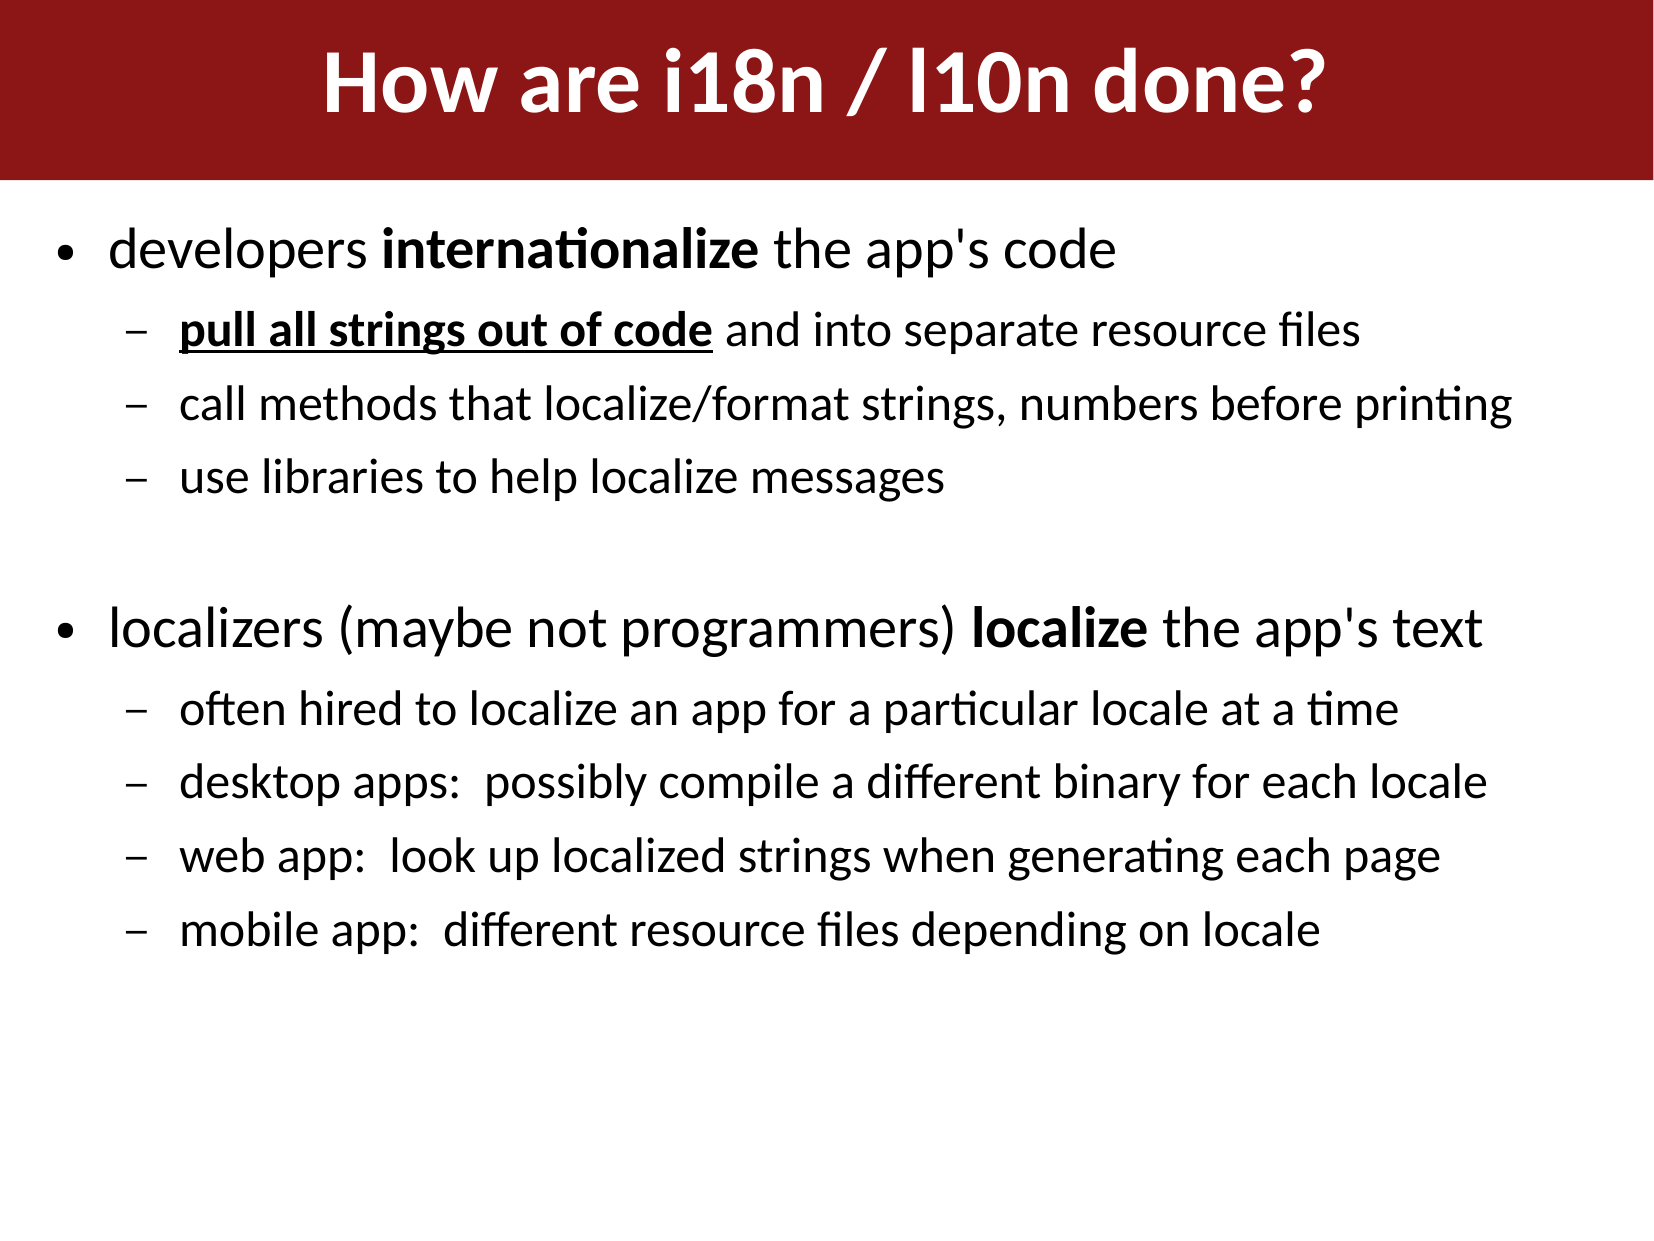

# How are i18n / l10n done?
developers internationalize the app's code
pull all strings out of code and into separate resource files
call methods that localize/format strings, numbers before printing
use libraries to help localize messages
localizers (maybe not programmers) localize the app's text
often hired to localize an app for a particular locale at a time
desktop apps: possibly compile a different binary for each locale
web app: look up localized strings when generating each page
mobile app: different resource files depending on locale